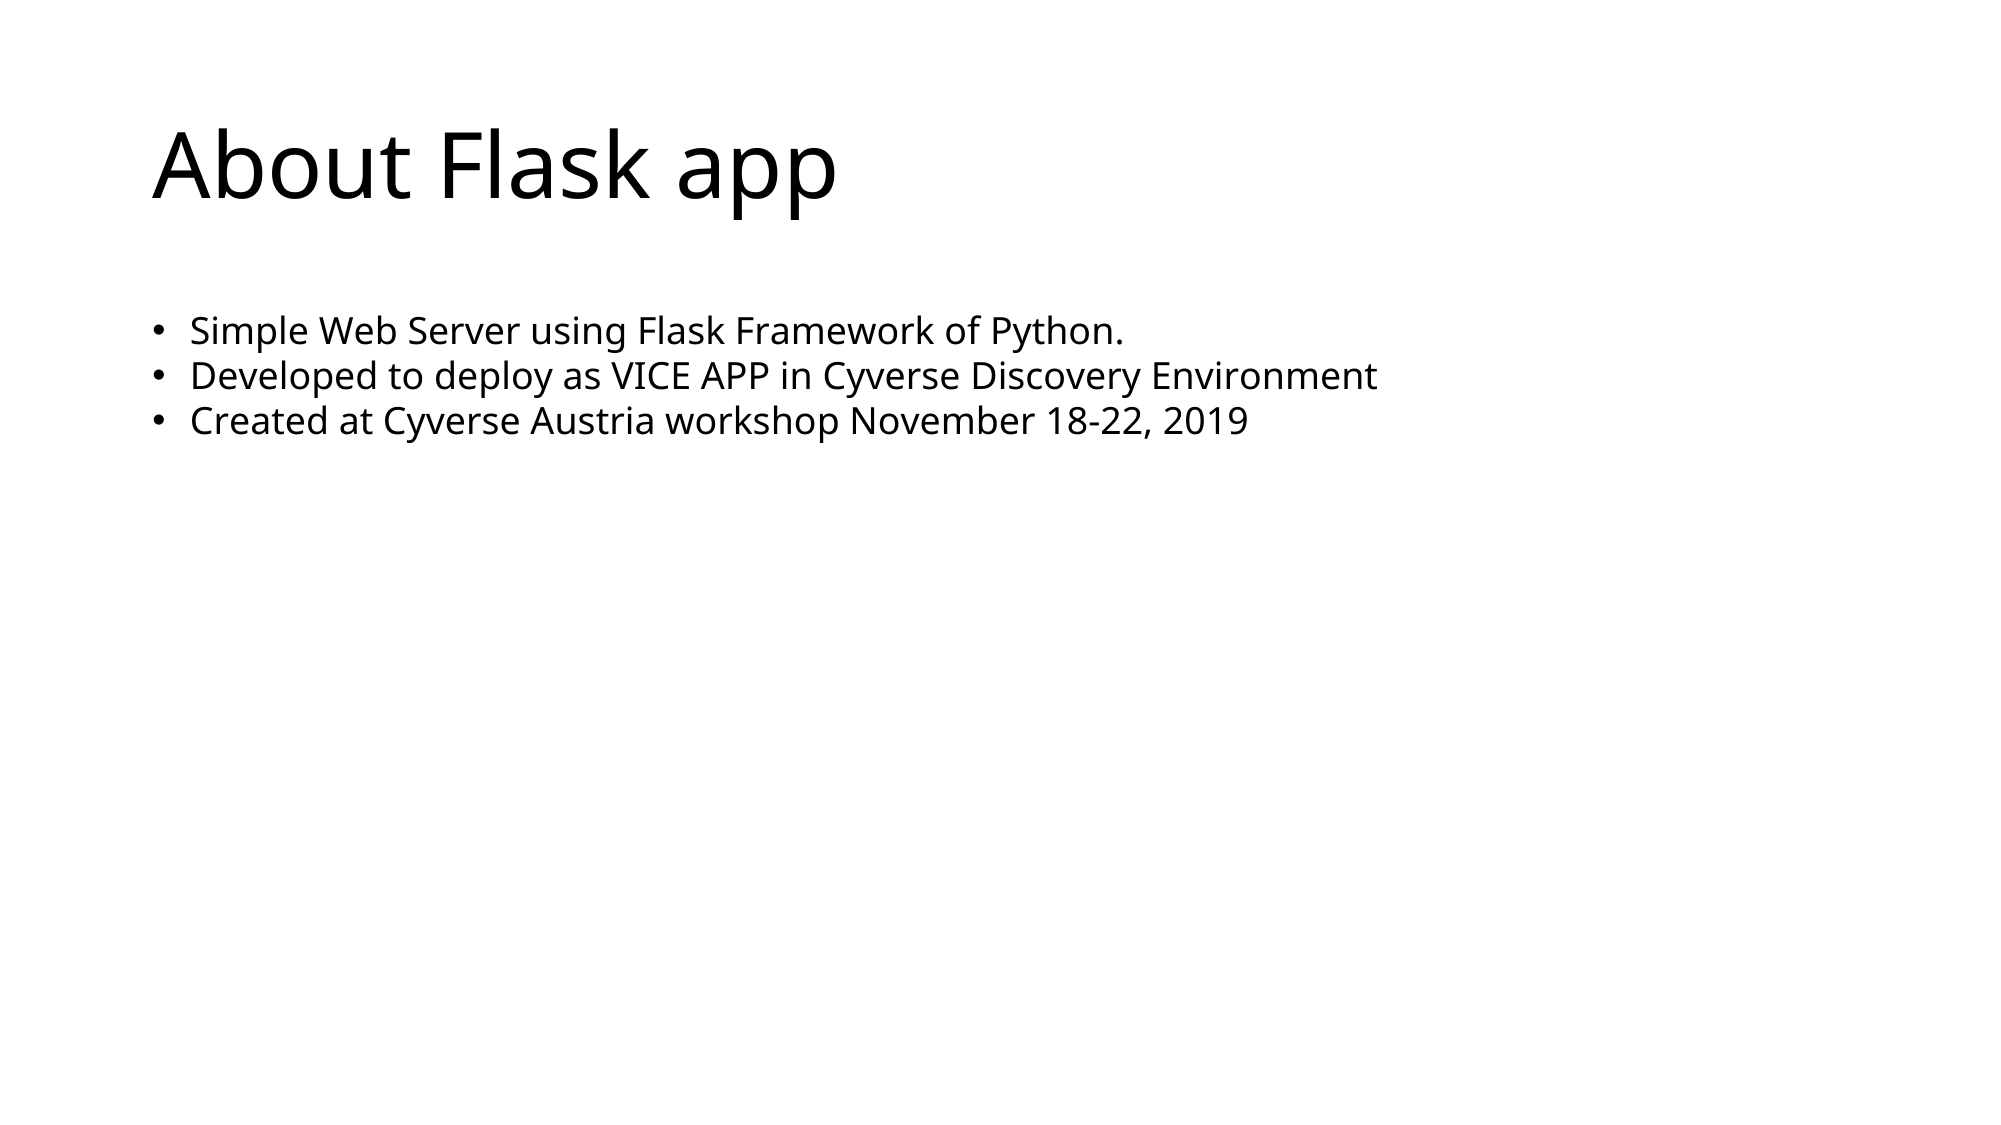

# About Flask app
Simple Web Server using Flask Framework of Python.
Developed to deploy as VICE APP in Cyverse Discovery Environment
Created at Cyverse Austria workshop November 18-22, 2019
Mojib Wali